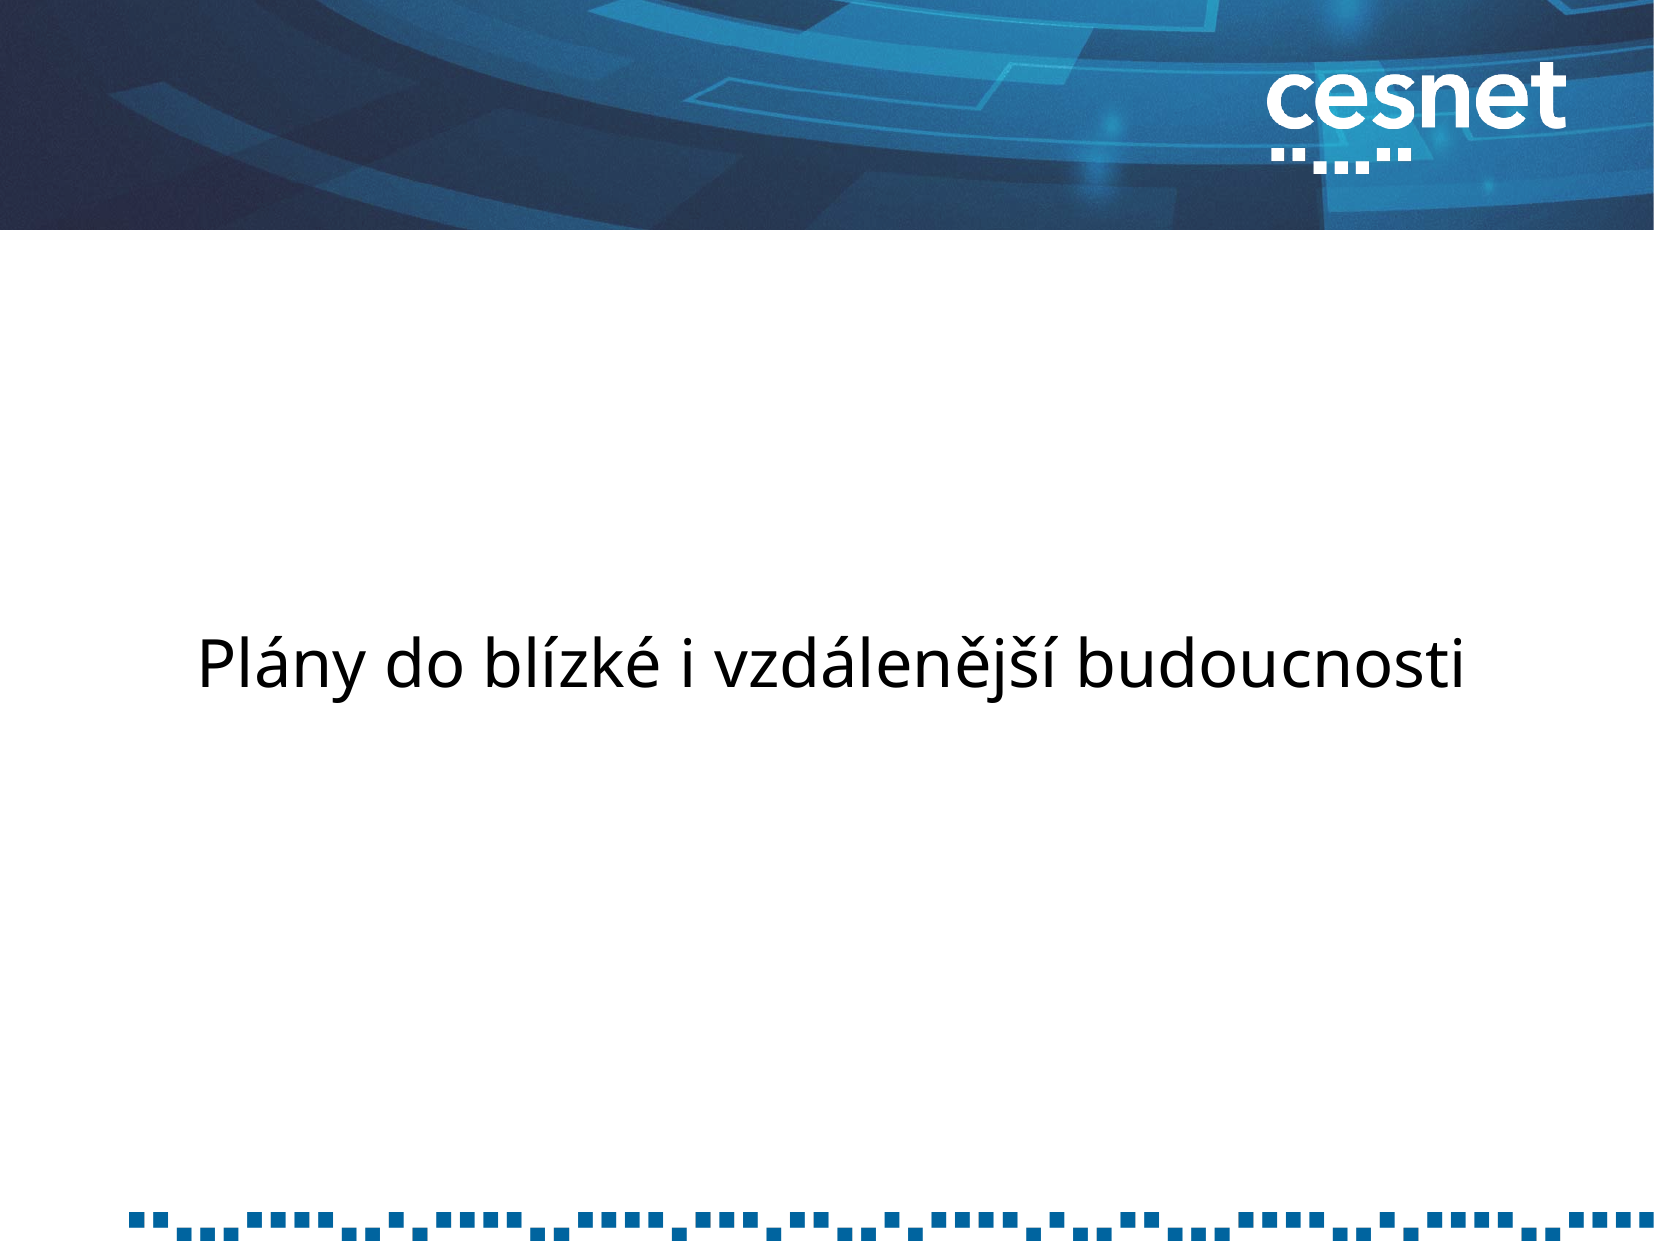

# Plány do blízké i vzdálenější budoucnosti